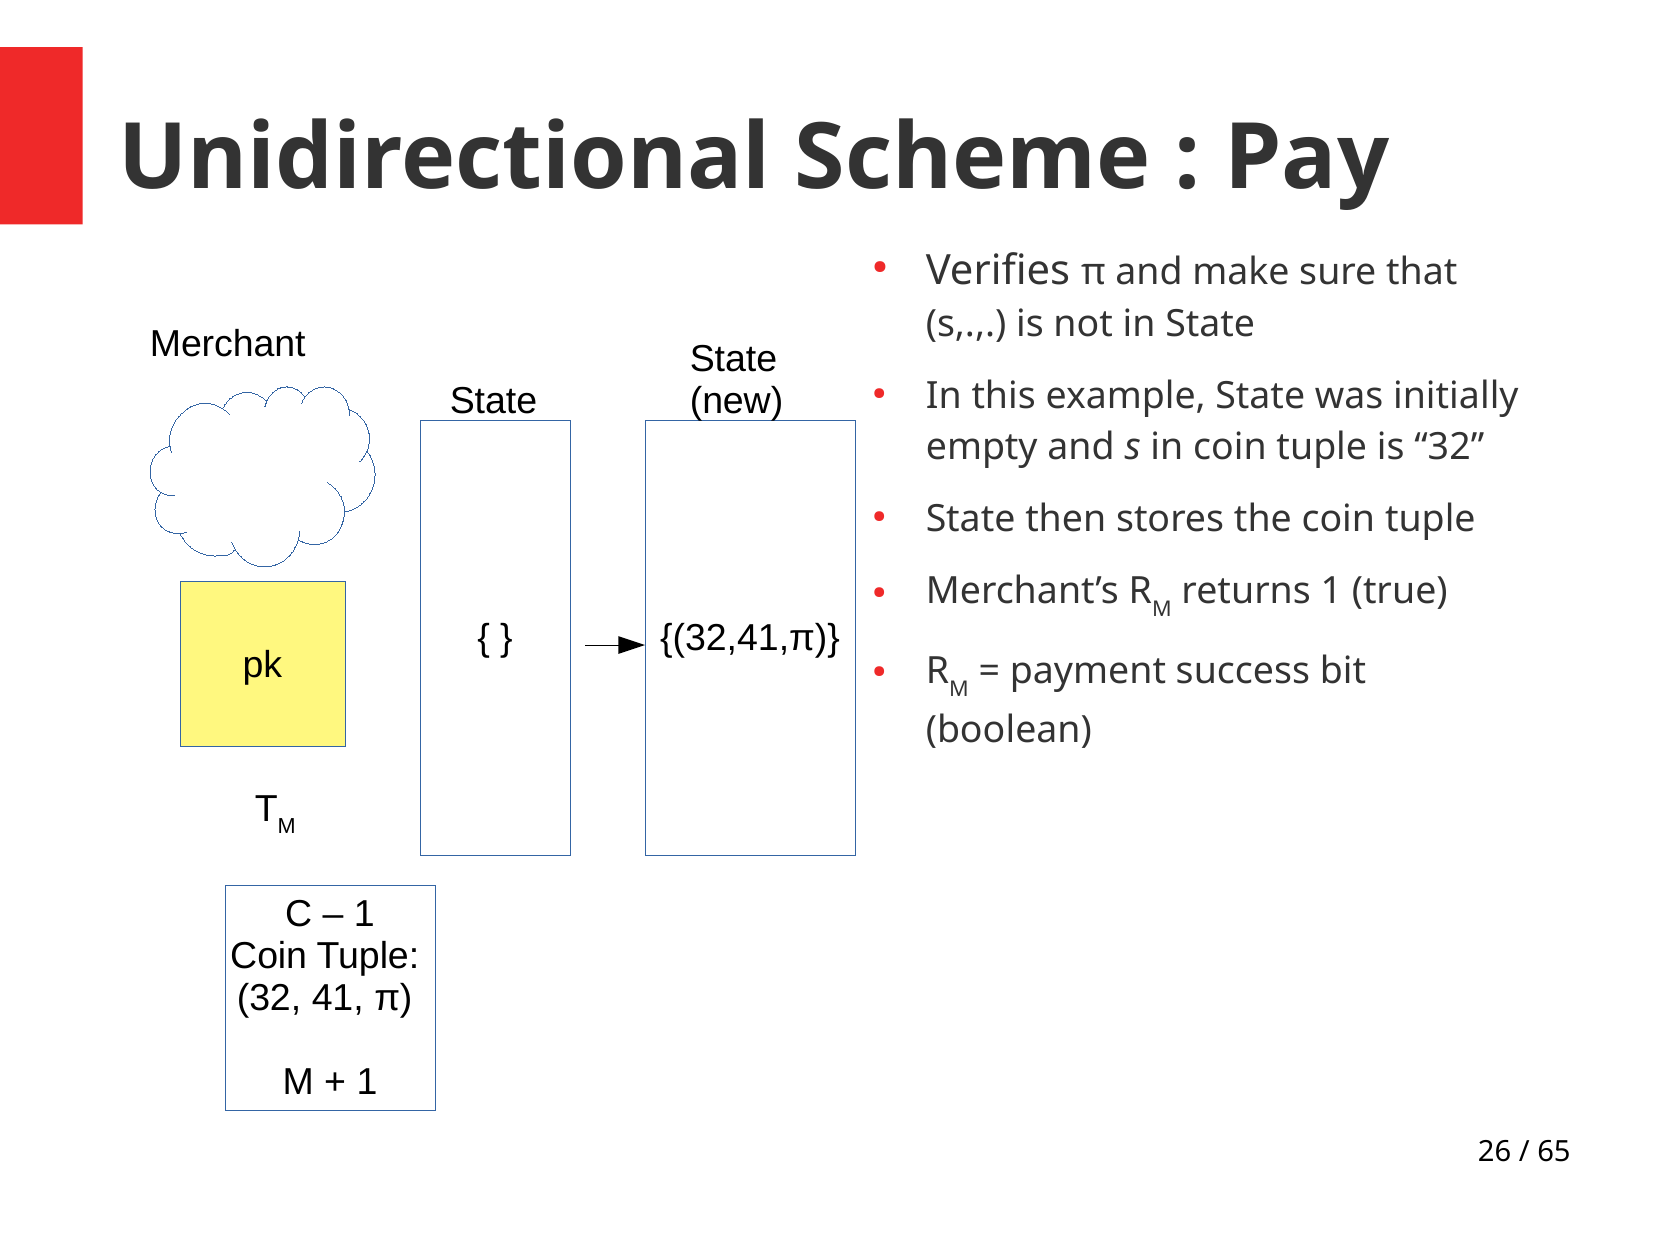

# Unidirectional Scheme : Pay
Verifies π and make sure that (s,.,.) is not in State
In this example, State was initially empty and s in coin tuple is “32”
State then stores the coin tuple
Merchant’s RM returns 1 (true)
RM = payment success bit (boolean)
Merchant
State (new)
State
{ }
{(32,41,π)}
pk
TM
C – 1
Coin Tuple:
(32, 41, π)
M + 1
26